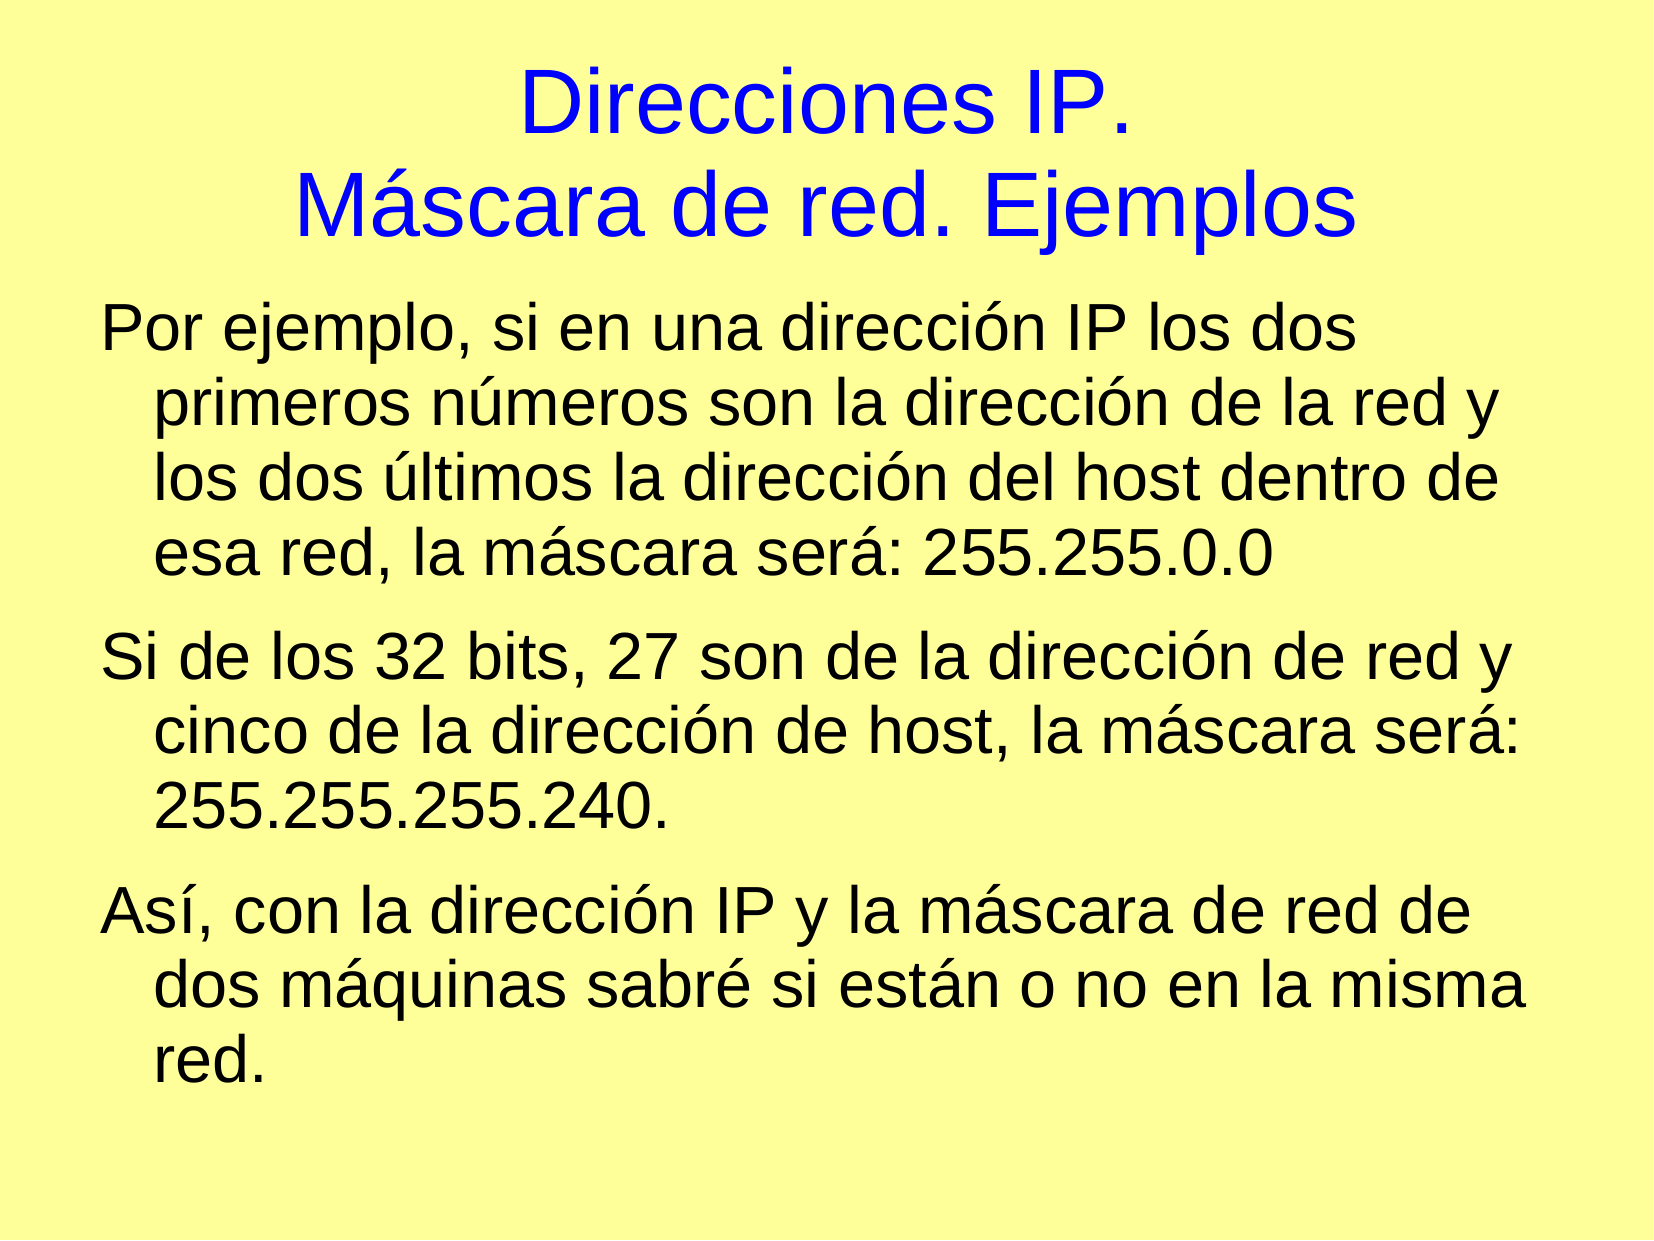

# Direcciones IP. Máscara de red. Ejemplos
Por ejemplo, si en una dirección IP los dos primeros números son la dirección de la red y los dos últimos la dirección del host dentro de esa red, la máscara será: 255.255.0.0
Si de los 32 bits, 27 son de la dirección de red y cinco de la dirección de host, la máscara será: 255.255.255.240.
Así, con la dirección IP y la máscara de red de dos máquinas sabré si están o no en la misma red.